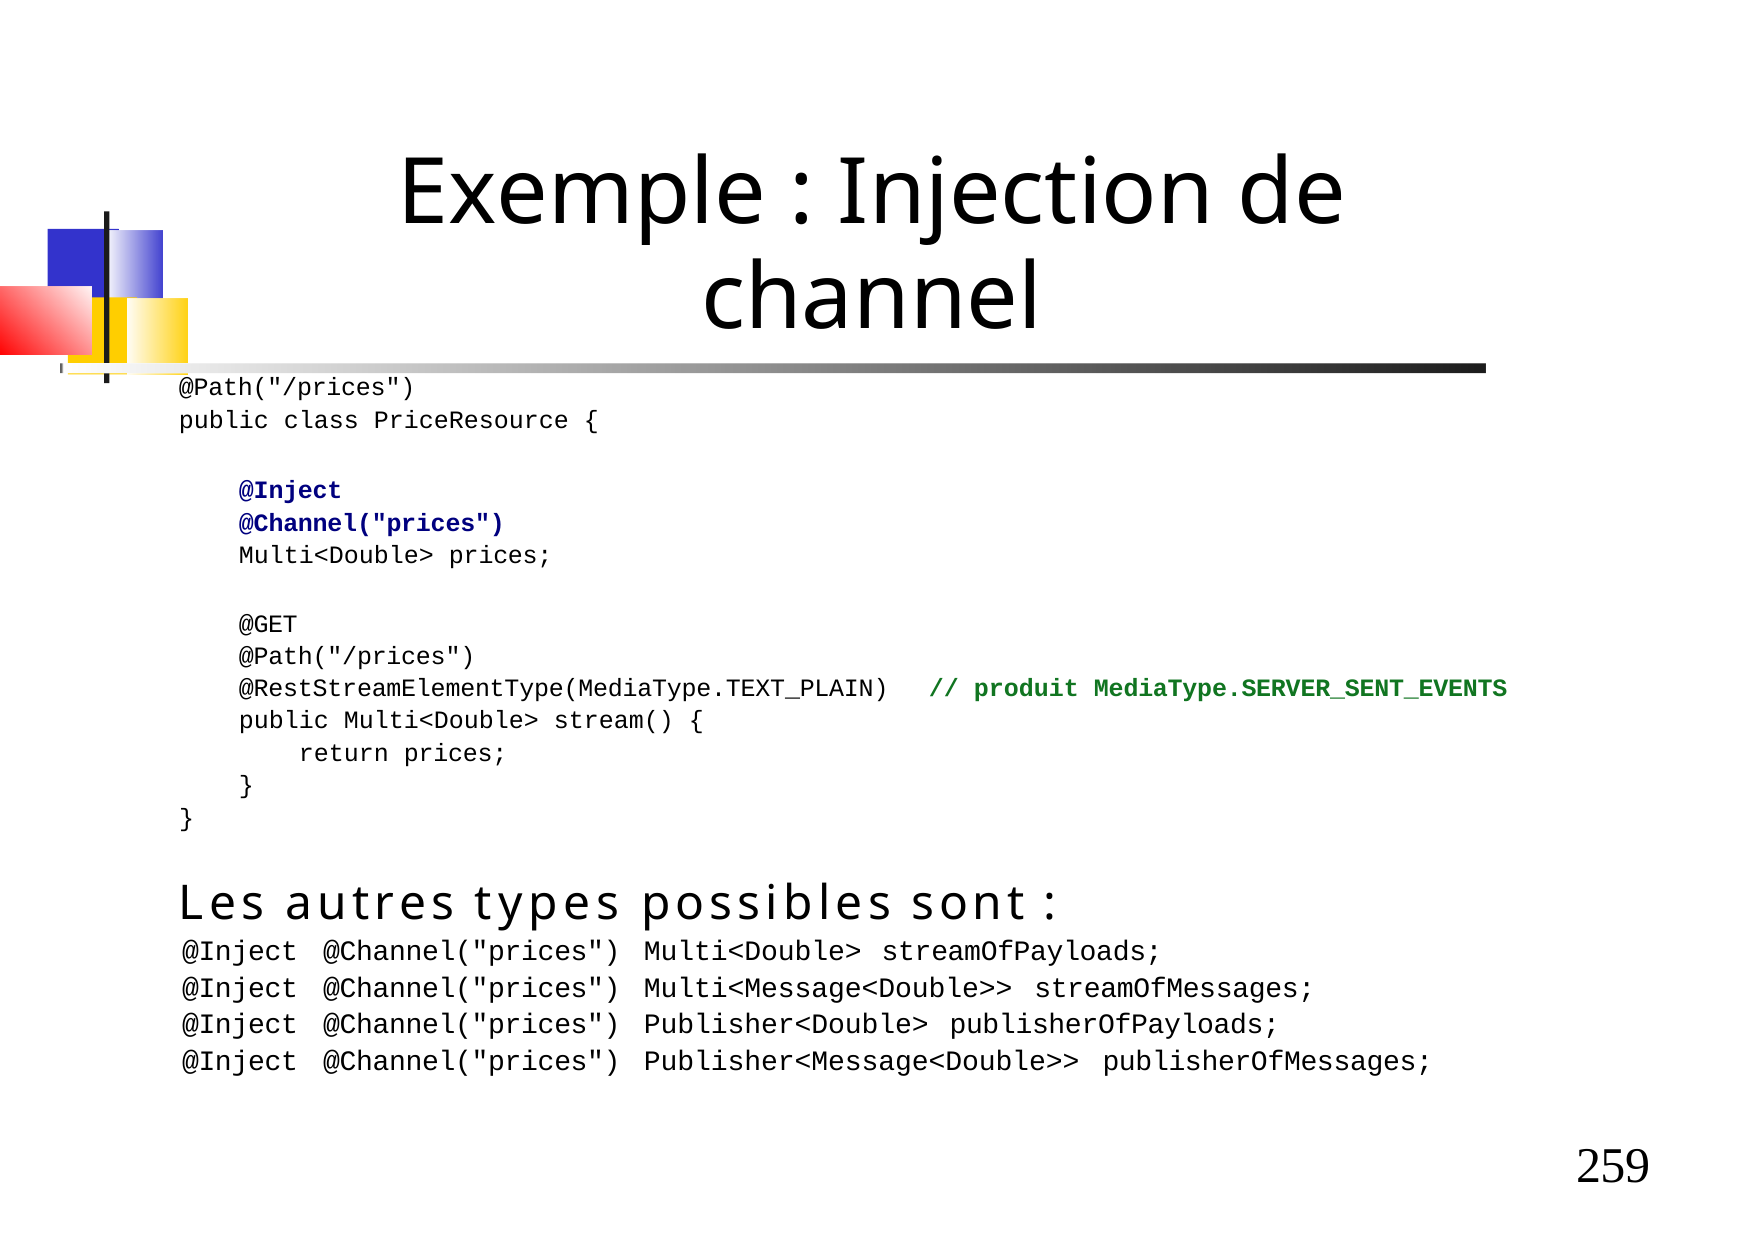

# Exemple : Injection de channel
@Path("/prices")
public class PriceResource {
@Inject @Channel("prices") Multi<Double> prices;
@GET
@Path("/prices") @RestStreamElementType(MediaType.TEXT_PLAIN) public Multi<Double> stream() {
return prices;
}
// produit MediaType.SERVER_SENT_EVENTS
}
Les autres types possibles sont :
| @Inject | @Channel("prices") | Multi<Double> streamOfPayloads; |
| --- | --- | --- |
| @Inject | @Channel("prices") | Multi<Message<Double>> streamOfMessages; |
| @Inject | @Channel("prices") | Publisher<Double> publisherOfPayloads; |
| @Inject | @Channel("prices") | Publisher<Message<Double>> publisherOfMessages; |
259